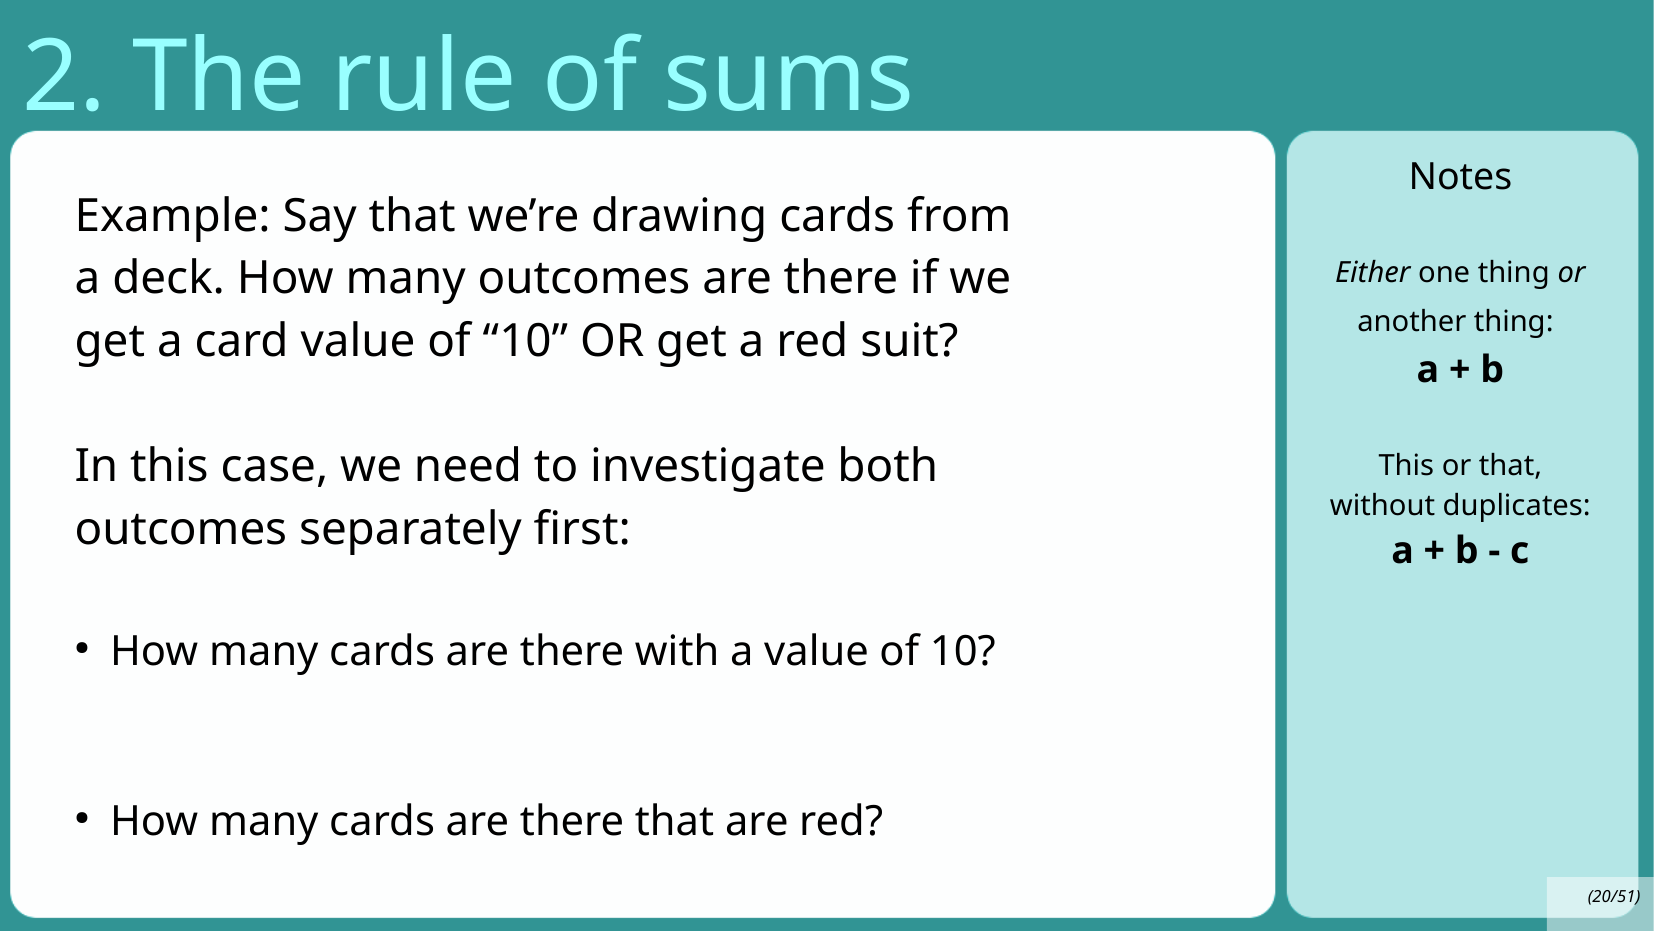

# 2. The rule of sums
Notes
Either one thing or another thing:
a + b
This or that,
without duplicates:
a + b - c
Example: Say that we’re drawing cards from a deck. How many outcomes are there if we get a card value of “10” OR get a red suit?
In this case, we need to investigate both outcomes separately first:
How many cards are there with a value of 10?
How many cards are there that are red?